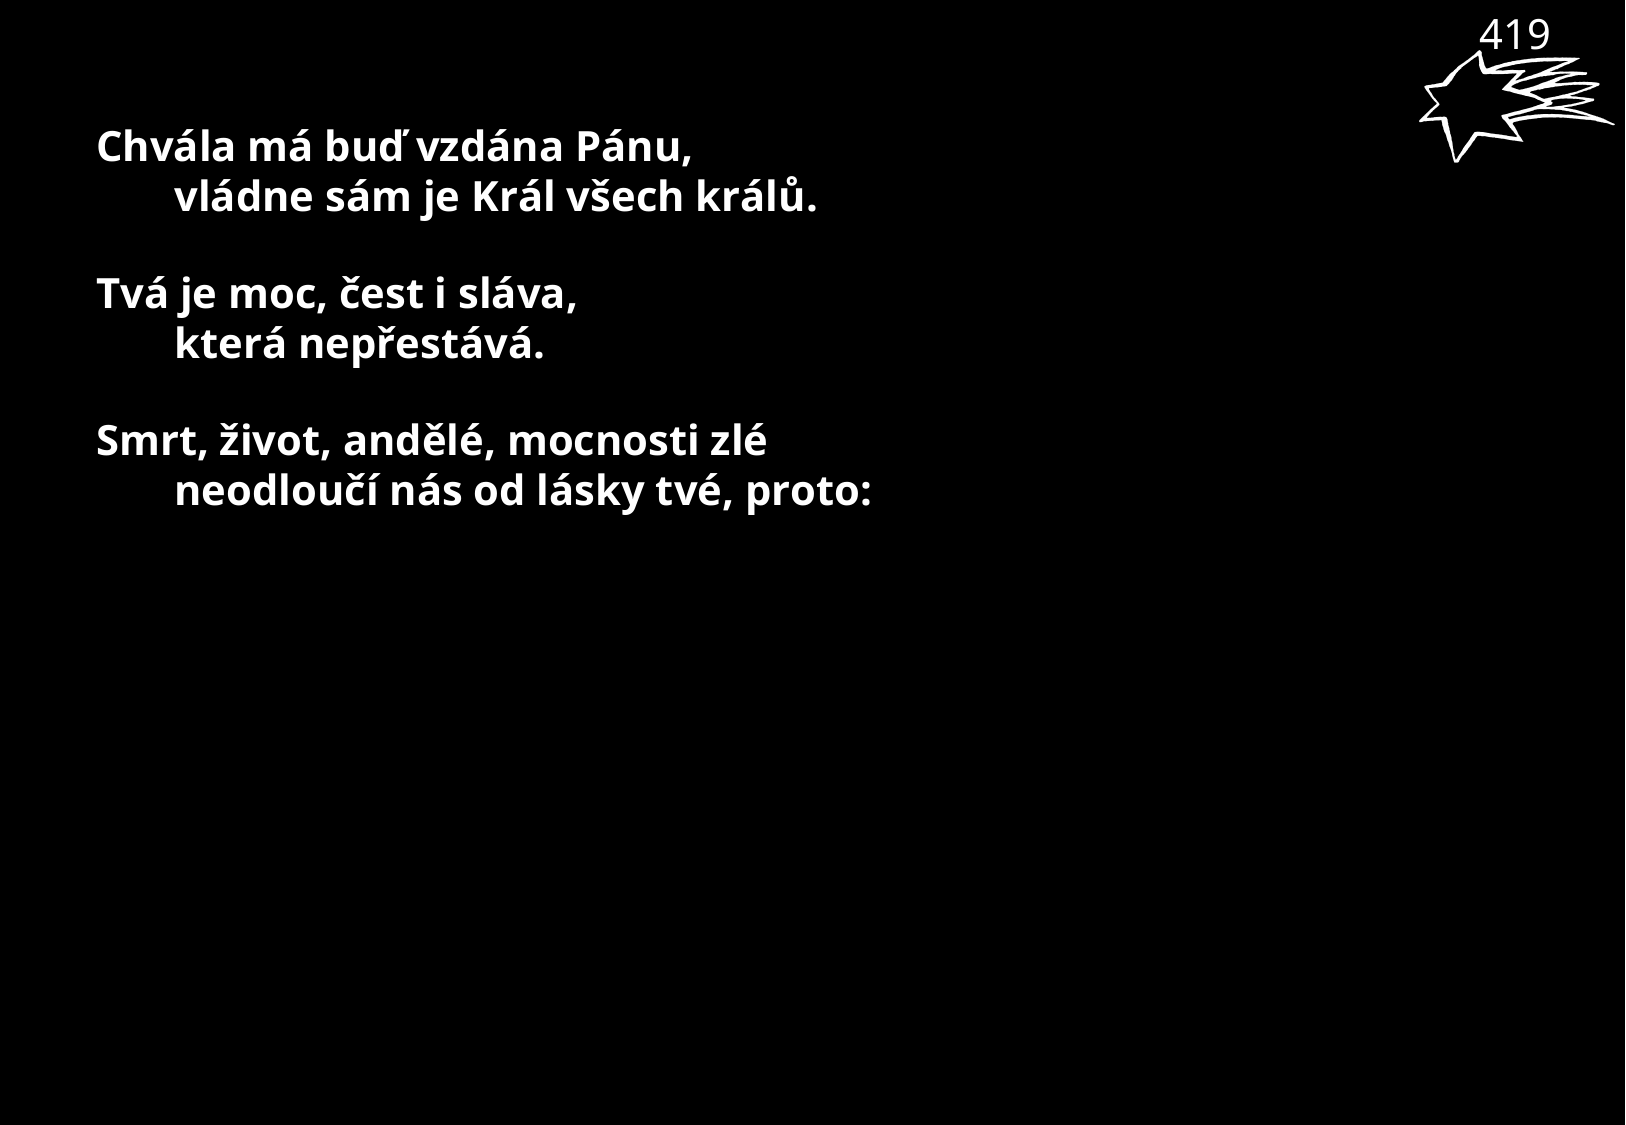

419
# Chvála má buď vzdána Pánu, vládne sám je Král všech králů.
Tvá je moc, čest i sláva,
která nepřestává.
Smrt, život, andělé, mocnosti zlé
neodloučí nás od lásky tvé, proto: